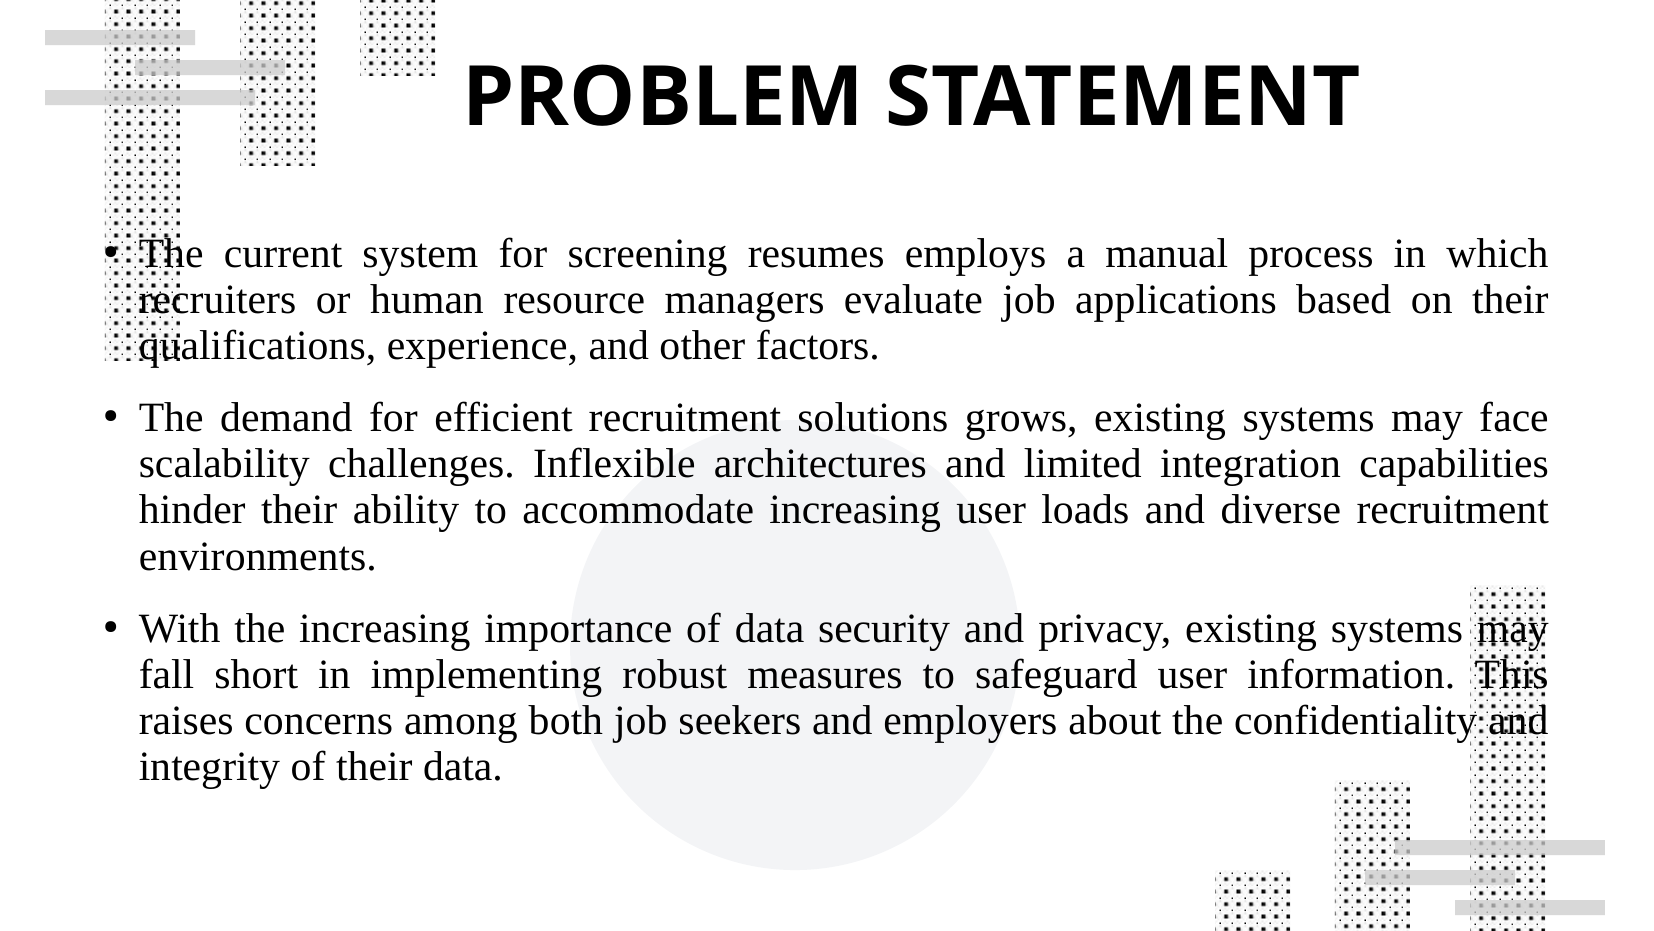

PROBLEM STATEMENT
The current system for screening resumes employs a manual process in which recruiters or human resource managers evaluate job applications based on their qualifications, experience, and other factors.
The demand for efficient recruitment solutions grows, existing systems may face scalability challenges. Inflexible architectures and limited integration capabilities hinder their ability to accommodate increasing user loads and diverse recruitment environments.
With the increasing importance of data security and privacy, existing systems may fall short in implementing robust measures to safeguard user information. This raises concerns among both job seekers and employers about the confidentiality and integrity of their data.